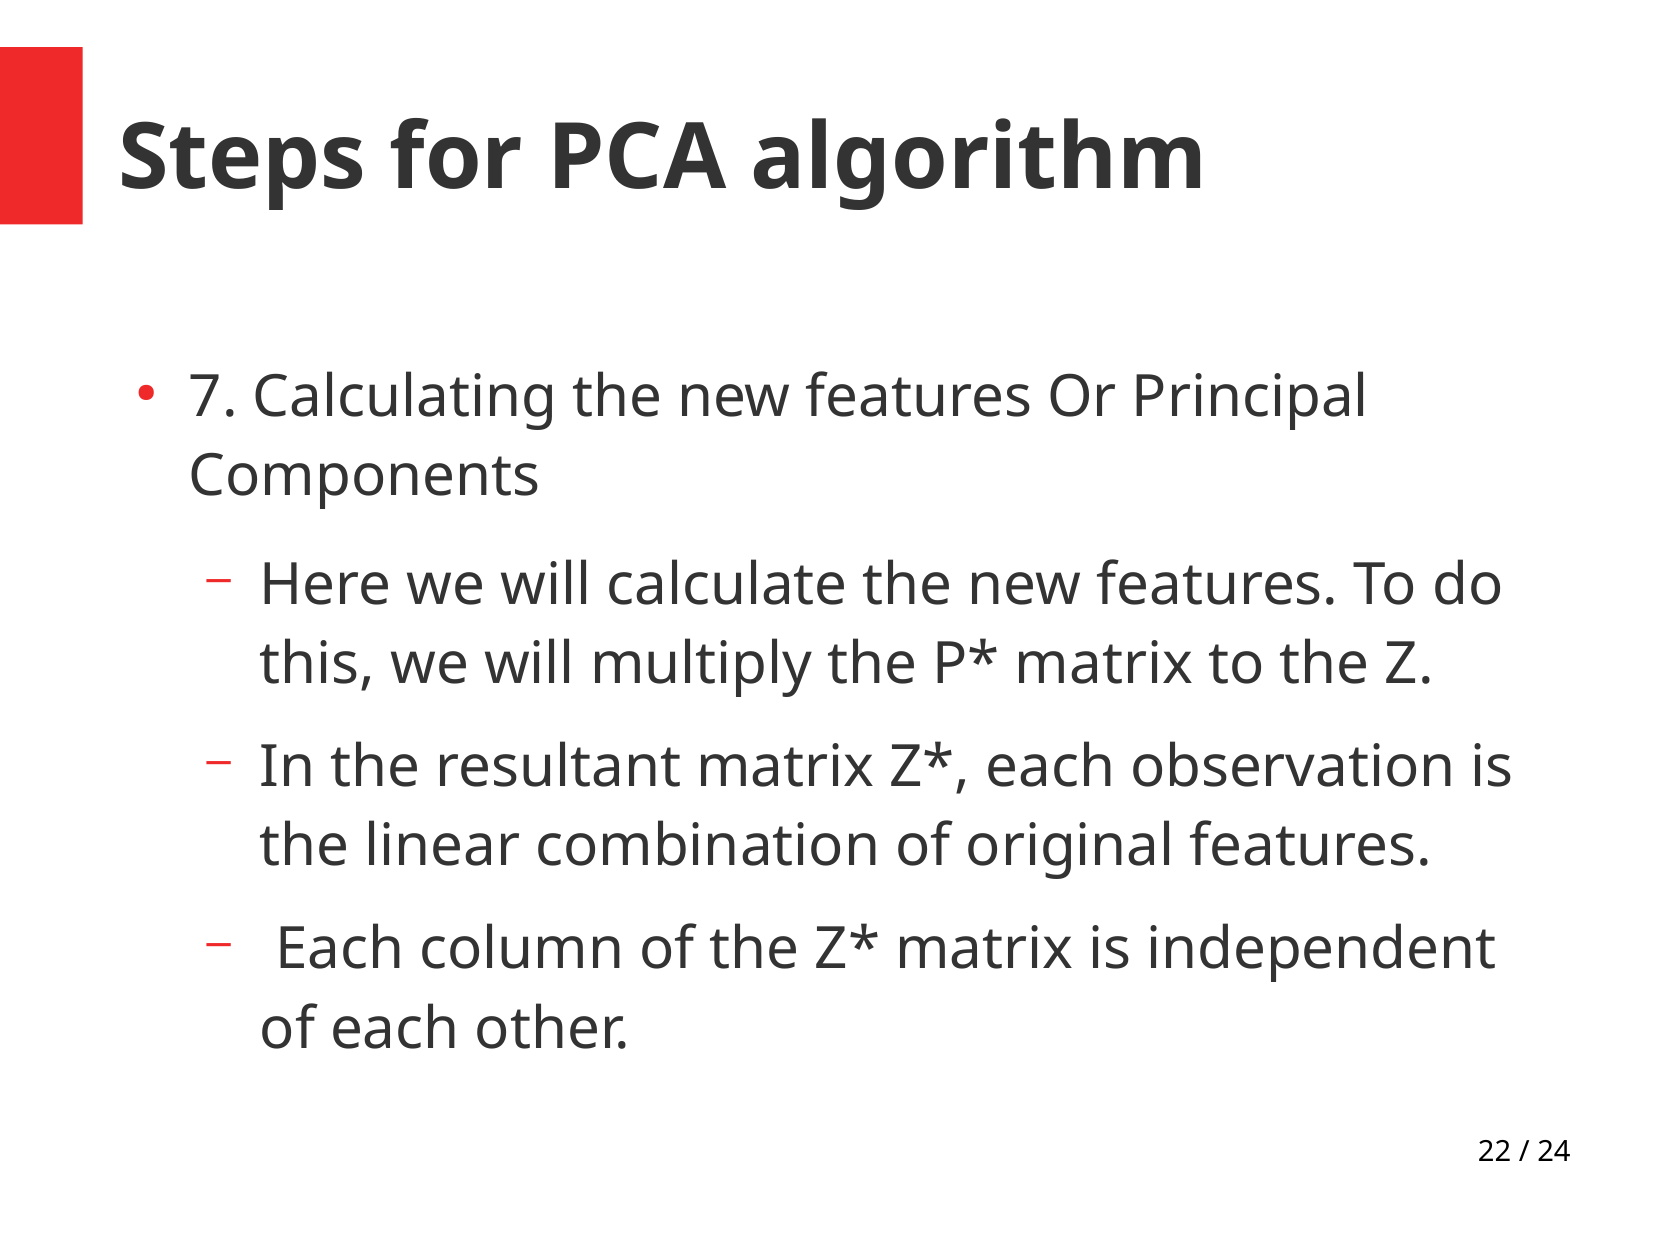

# Steps for PCA algorithm
7. Calculating the new features Or Principal Components
Here we will calculate the new features. To do this, we will multiply the P* matrix to the Z.
In the resultant matrix Z*, each observation is the linear combination of original features.
 Each column of the Z* matrix is independent of each other.
22